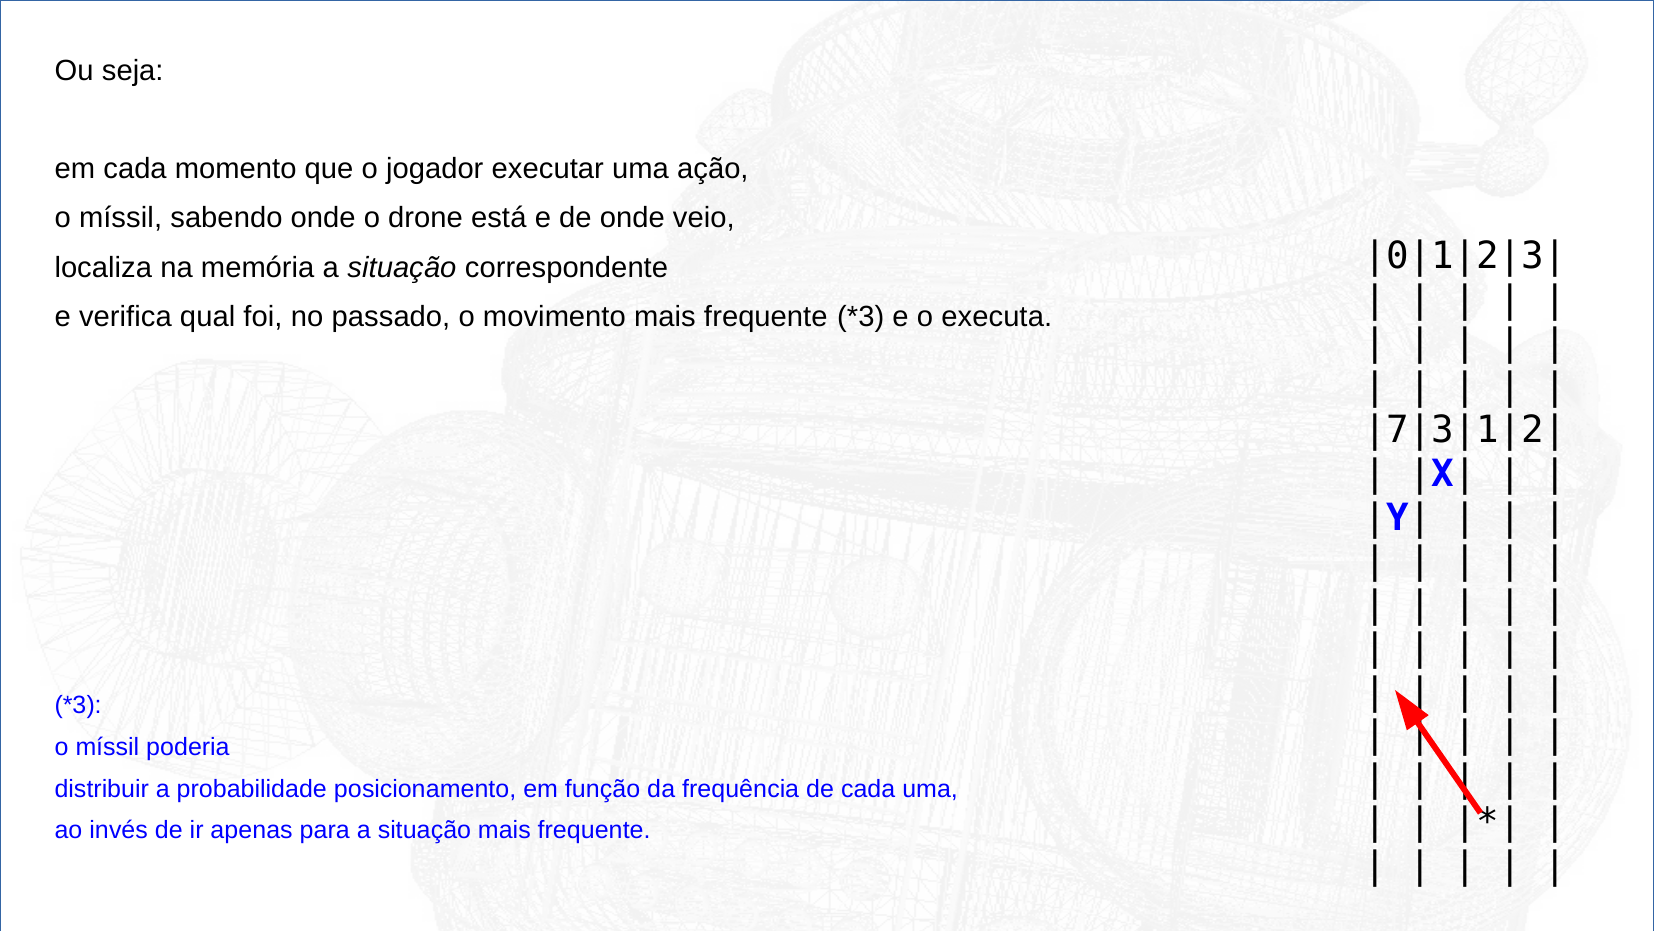

Ou seja:
em cada momento que o jogador executar uma ação,
o míssil, sabendo onde o drone está e de onde veio,
localiza na memória a situação correspondente
e verifica qual foi, no passado, o movimento mais frequente (*3) e o executa.
(*3):
o míssil poderia
distribuir a probabilidade posicionamento, em função da frequência de cada uma,
ao invés de ir apenas para a situação mais frequente.
|0|1|2|3|
| | | | |
| | | | |
| | | | |
|7|3|1|2|
| |X| | |
|Y| | | |
| | | | |
| | | | |
| | | | |
| | | | |
| | | | |
| | | | |
| | |*| |
| | | | |